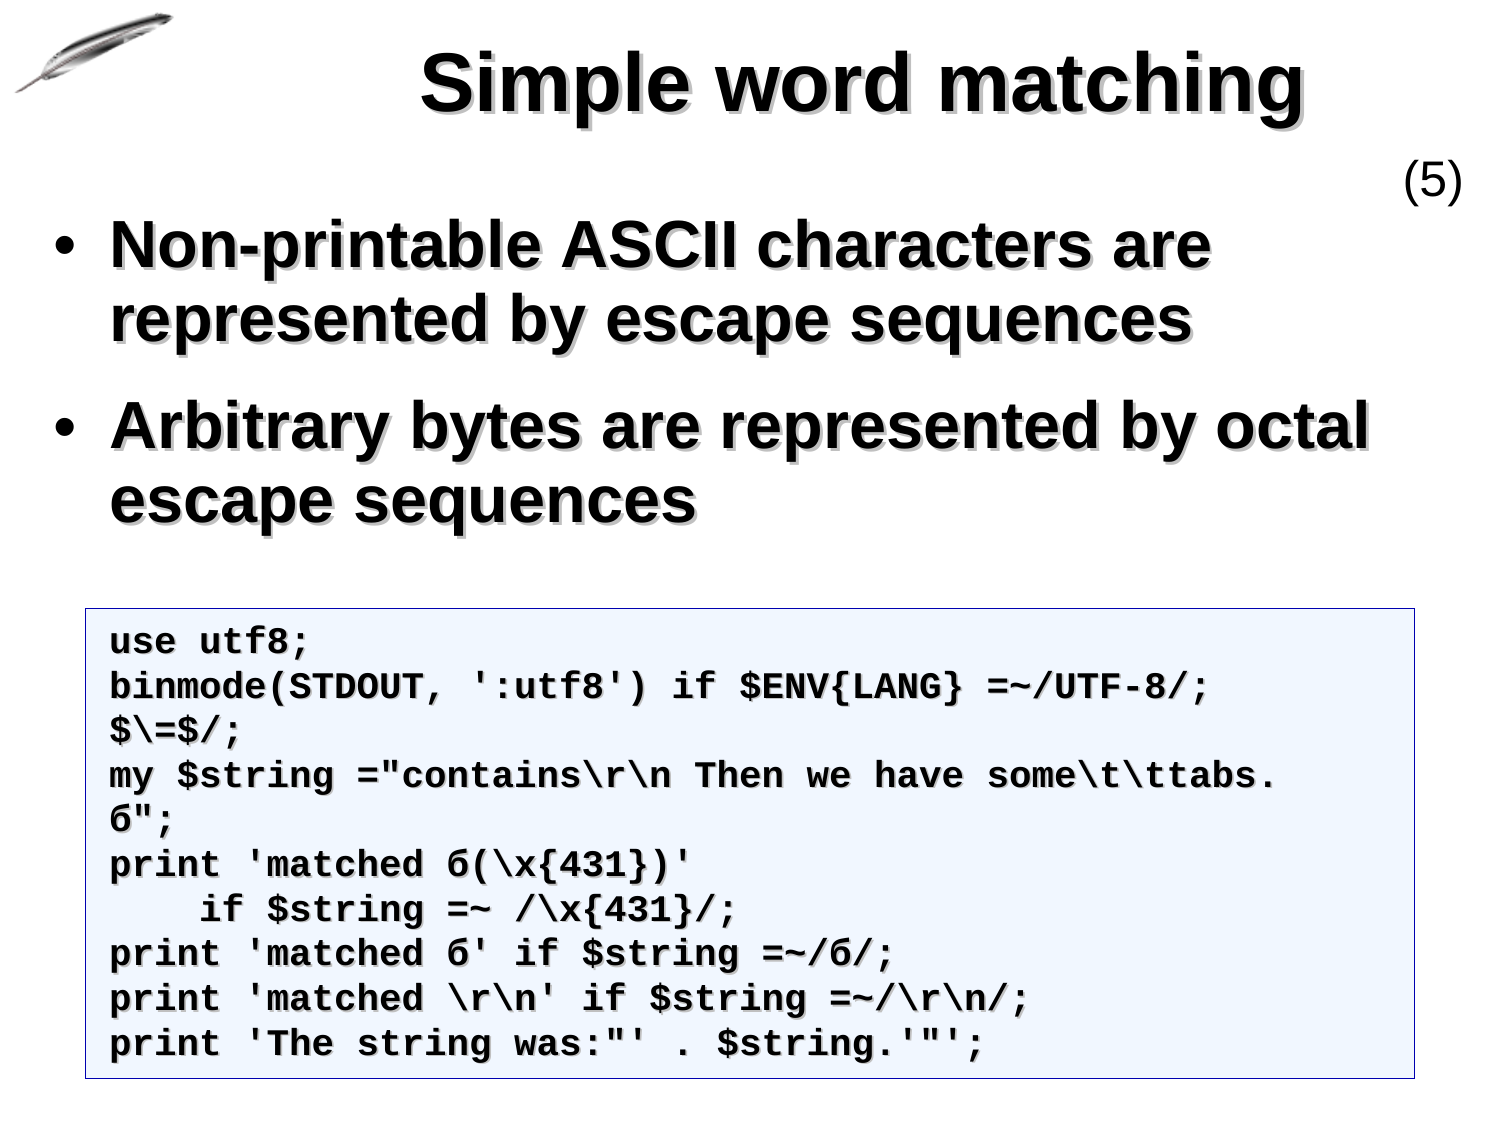

# Simple word matching
(5)
Non-printable ASCII characters are represented by escape sequences
Arbitrary bytes are represented by octal escape sequences
use utf8;
binmode(STDOUT, ':utf8') if $ENV{LANG} =~/UTF-8/;
$\=$/;
my $string ="contains\r\n Then we have some\t\ttabs.
б";
print 'matched б(\x{431})'
 if $string =~ /\x{431}/;
print 'matched б' if $string =~/б/;
print 'matched \r\n' if $string =~/\r\n/;
print 'The string was:"' . $string.'"';